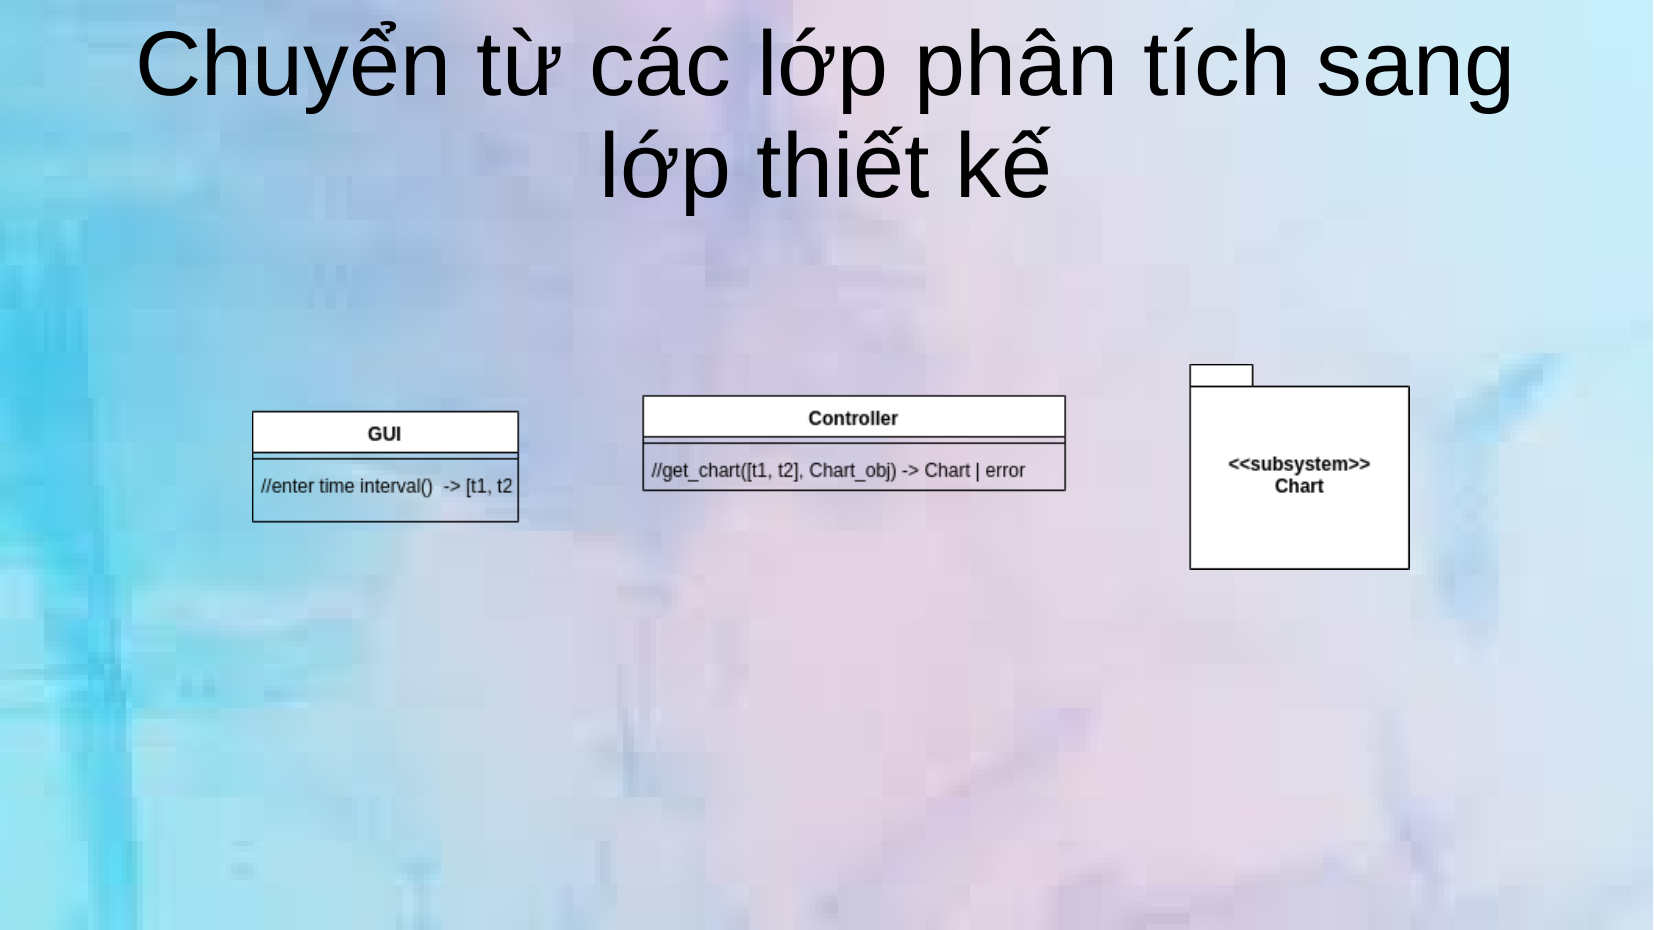

# Chuyển từ các lớp phân tích sang lớp thiết kế